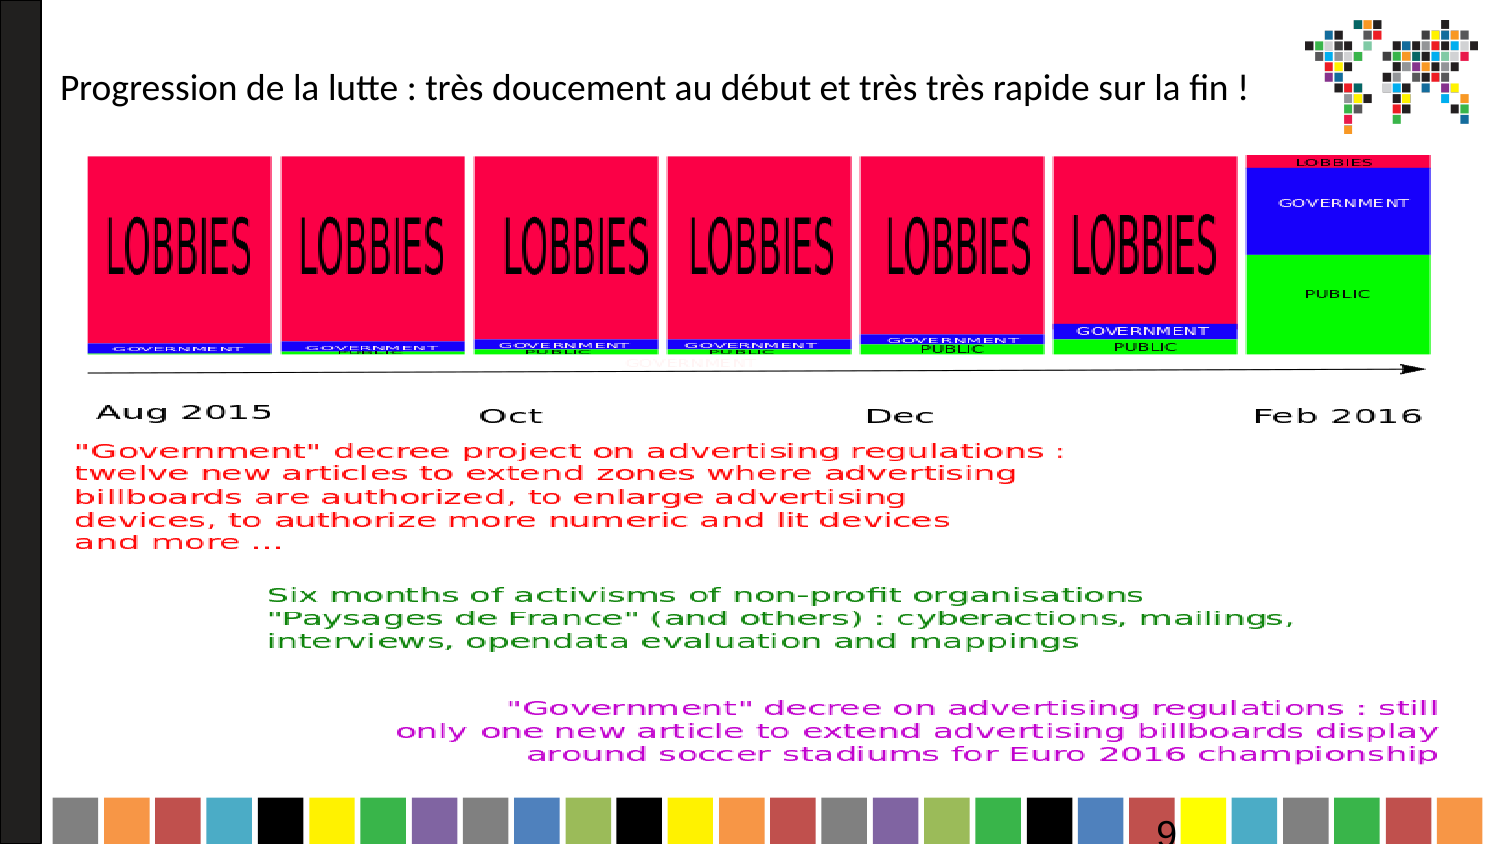

Progression de la lutte : très doucement au début et très très rapide sur la fin !